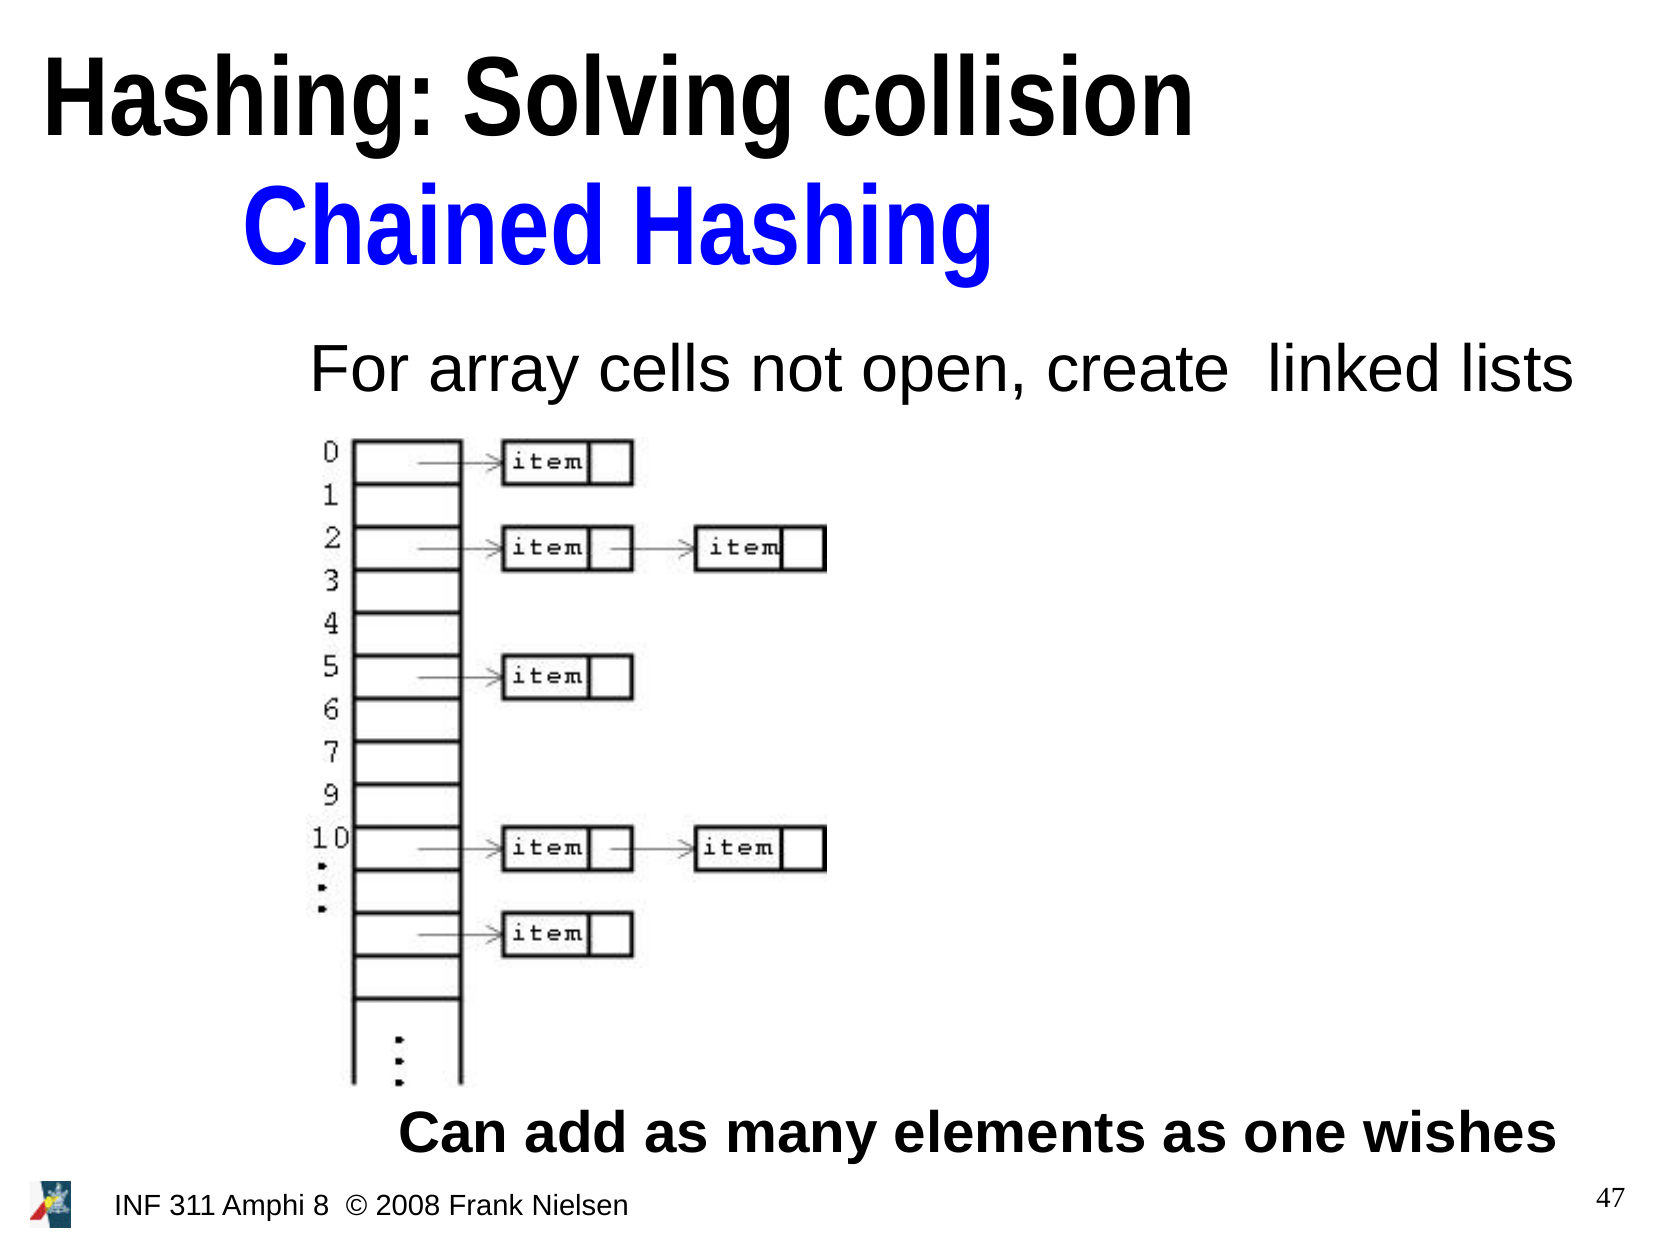

Hashing: Solving collision
Chained Hashing
For array cells not open, create linked lists
Can add as many elements as one wishes